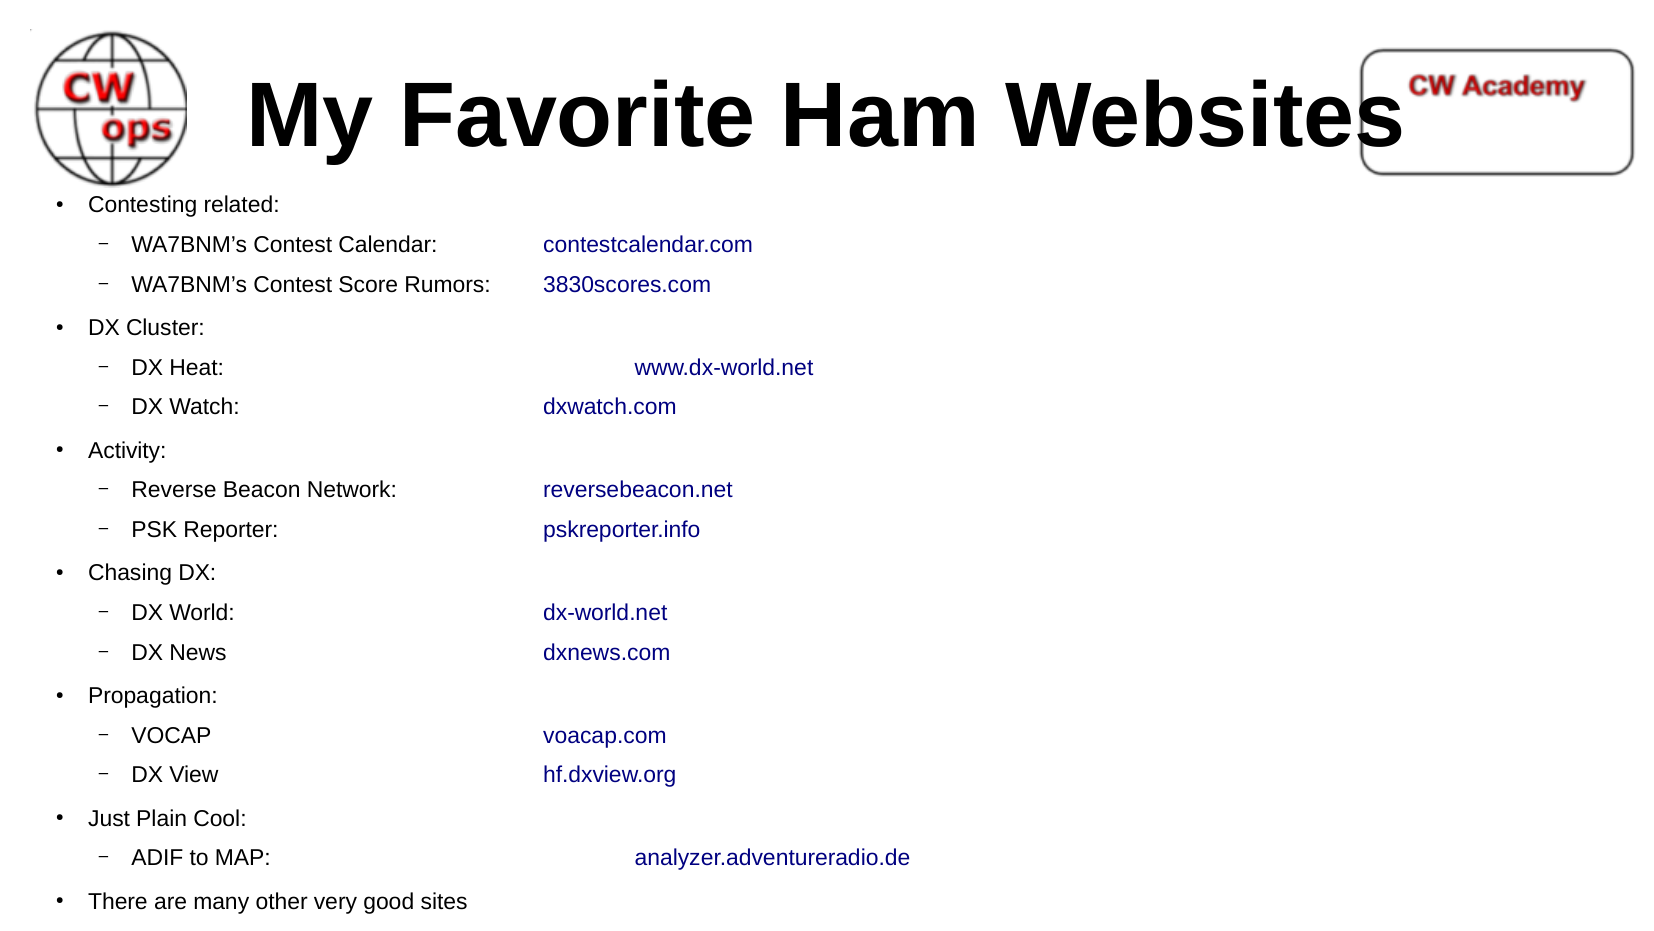

# My Favorite Ham Websites
Contesting related:
WA7BNM’s Contest Calendar:		 		contestcalendar.com
WA7BNM’s Contest Score Rumors: 		3830scores.com
DX Cluster:
DX Heat:	 	 		www.dx-world.net
DX Watch:	 	 		dxwatch.com
Activity:
Reverse Beacon Network: 		 		reversebeacon.net
PSK Reporter: 	 		pskreporter.info
Chasing DX:
DX World:	 		dx-world.net
DX News	 		 		dxnews.com
Propagation:
VOCAP	 				 		voacap.com
DX View		 				 		 			 			 	 	 	hf.dxview.org
Just Plain Cool:
ADIF to MAP:	 	 		 		 	 		 	 	analyzer.adventureradio.de
There are many other very good sites